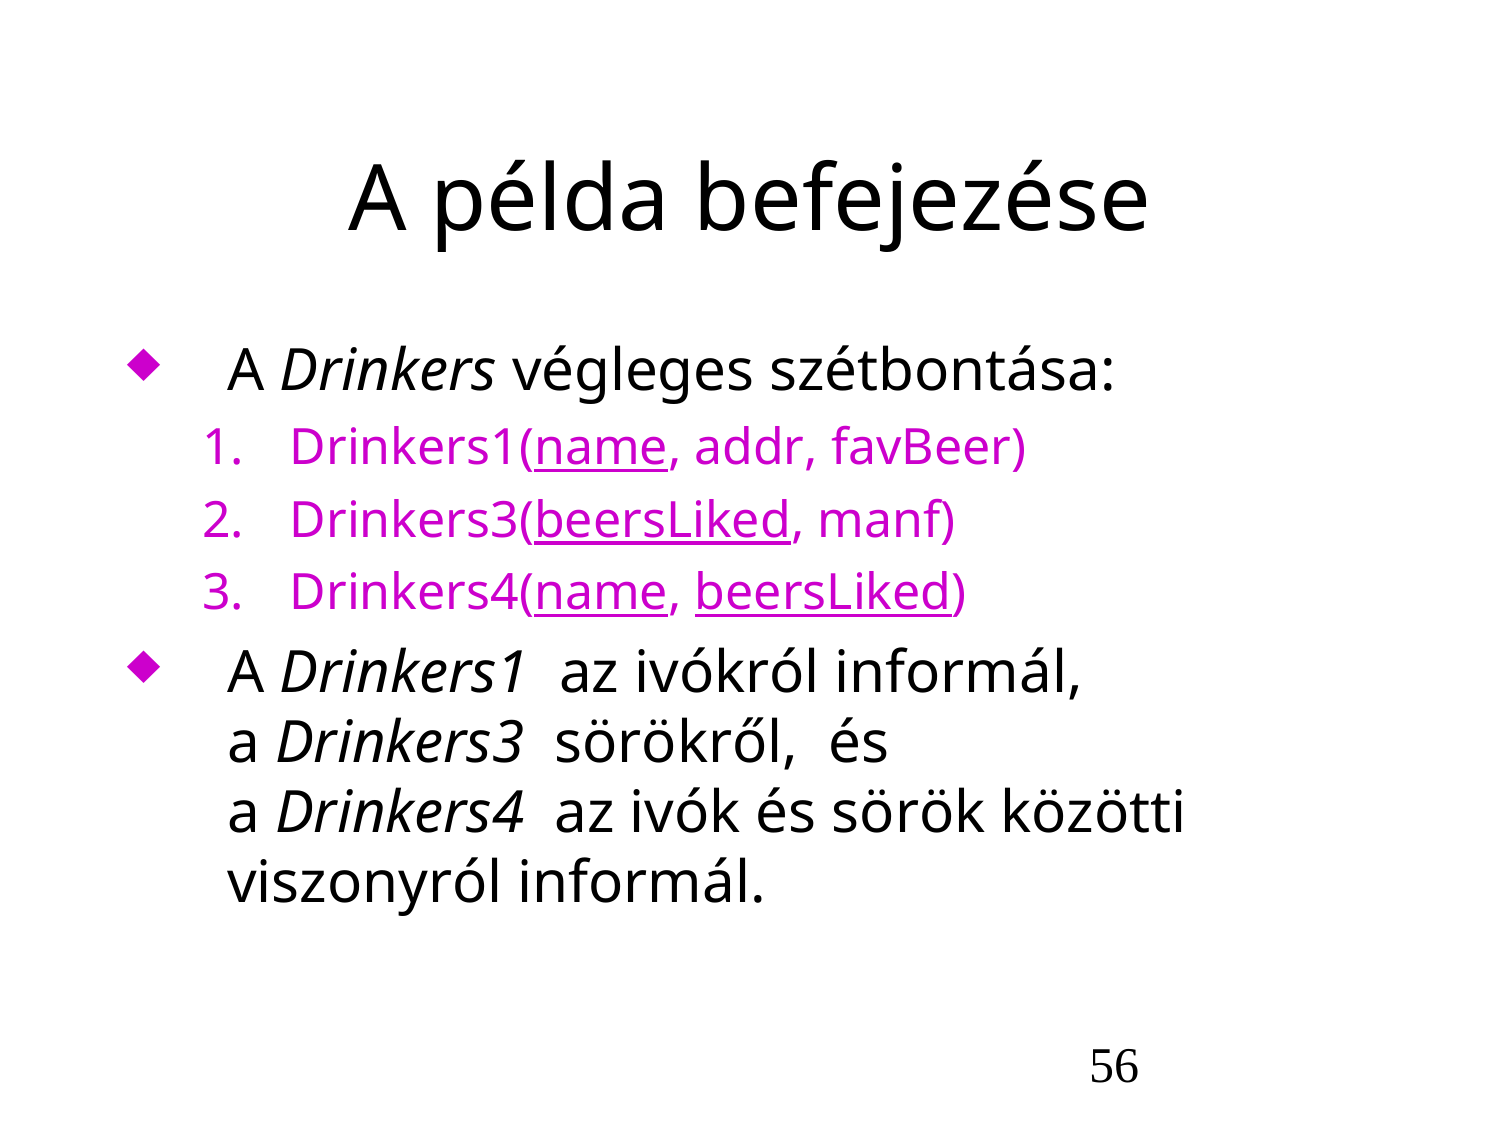

# A példa befejezése
A Drinkers végleges szétbontása:
Drinkers1(name, addr, favBeer)
Drinkers3(beersLiked, manf)
Drinkers4(name, beersLiked)
A Drinkers1 az ivókról informál,
a Drinkers3 sörökről, és
a Drinkers4 az ivók és sörök közötti viszonyról informál.
56